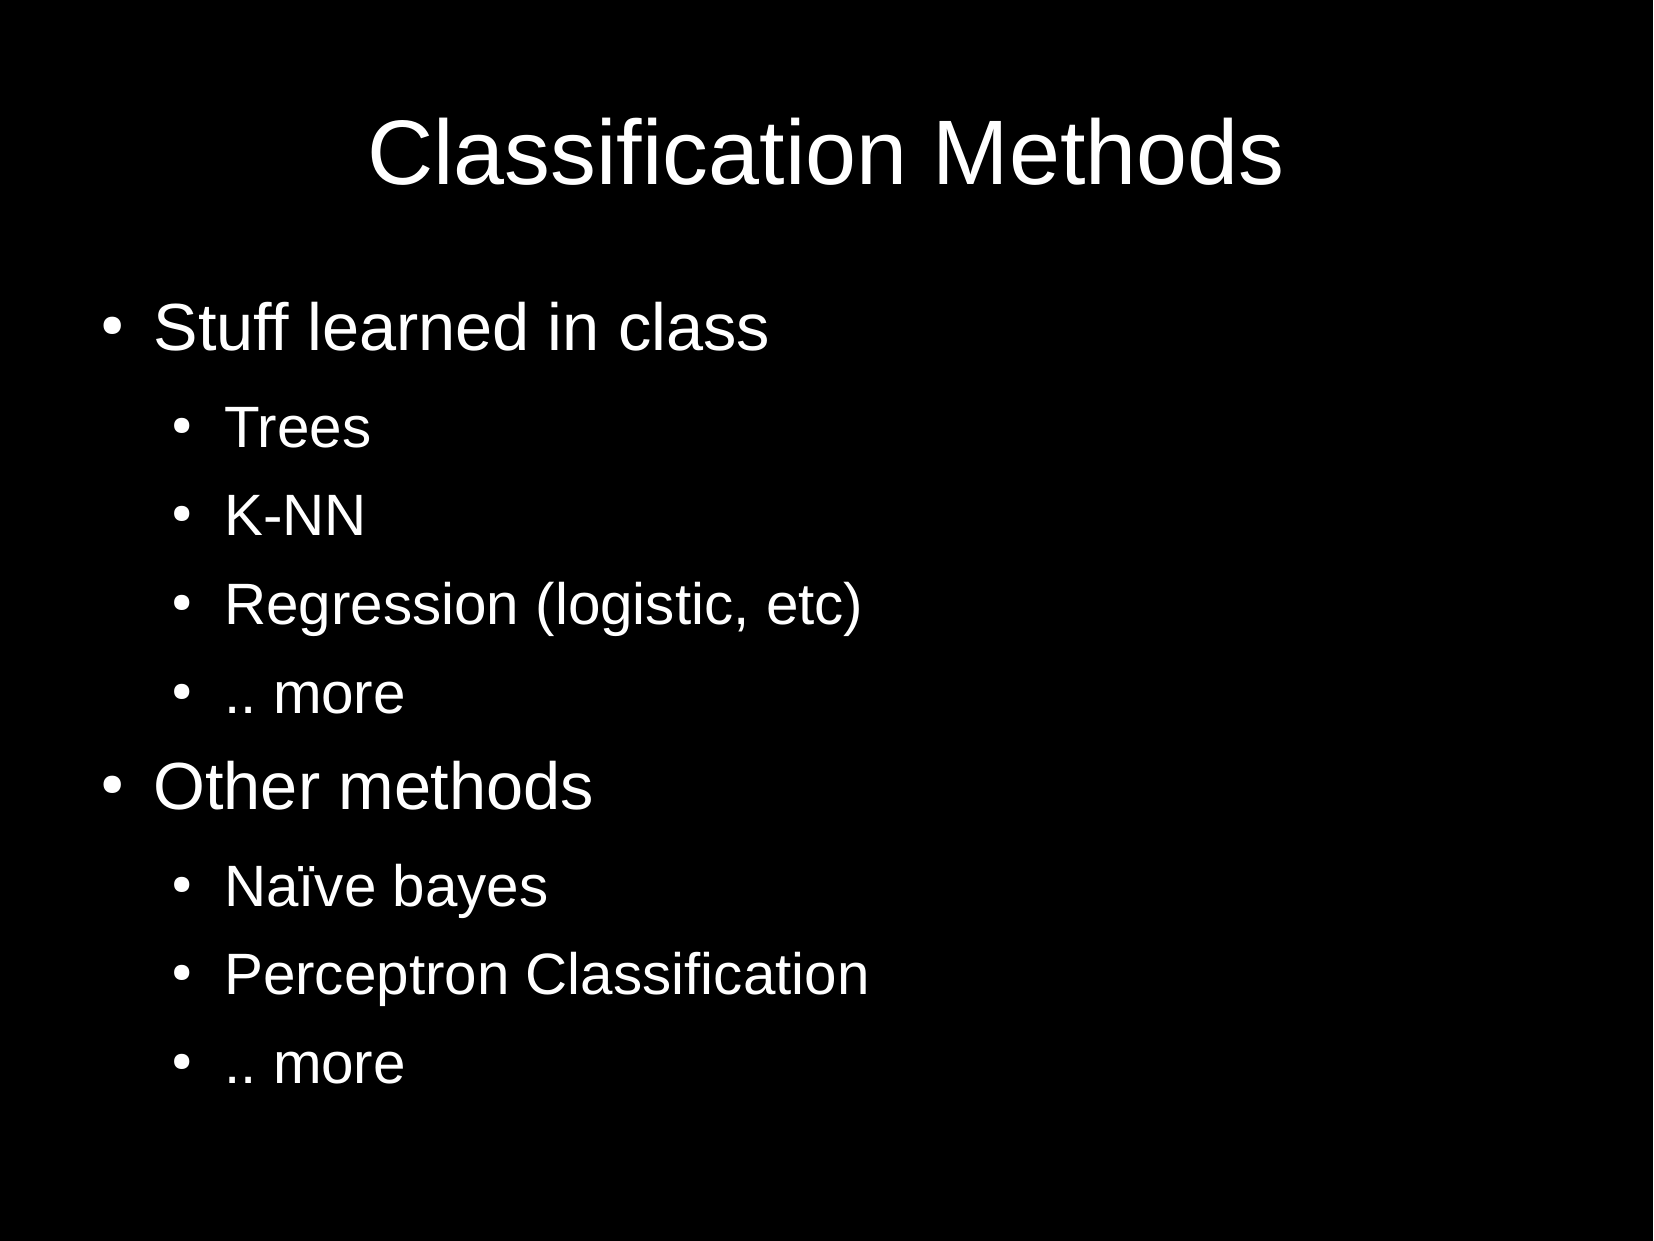

# Classification Methods
Stuff learned in class
Trees
K-NN
Regression (logistic, etc)
.. more
Other methods
Naïve bayes
Perceptron Classification
.. more